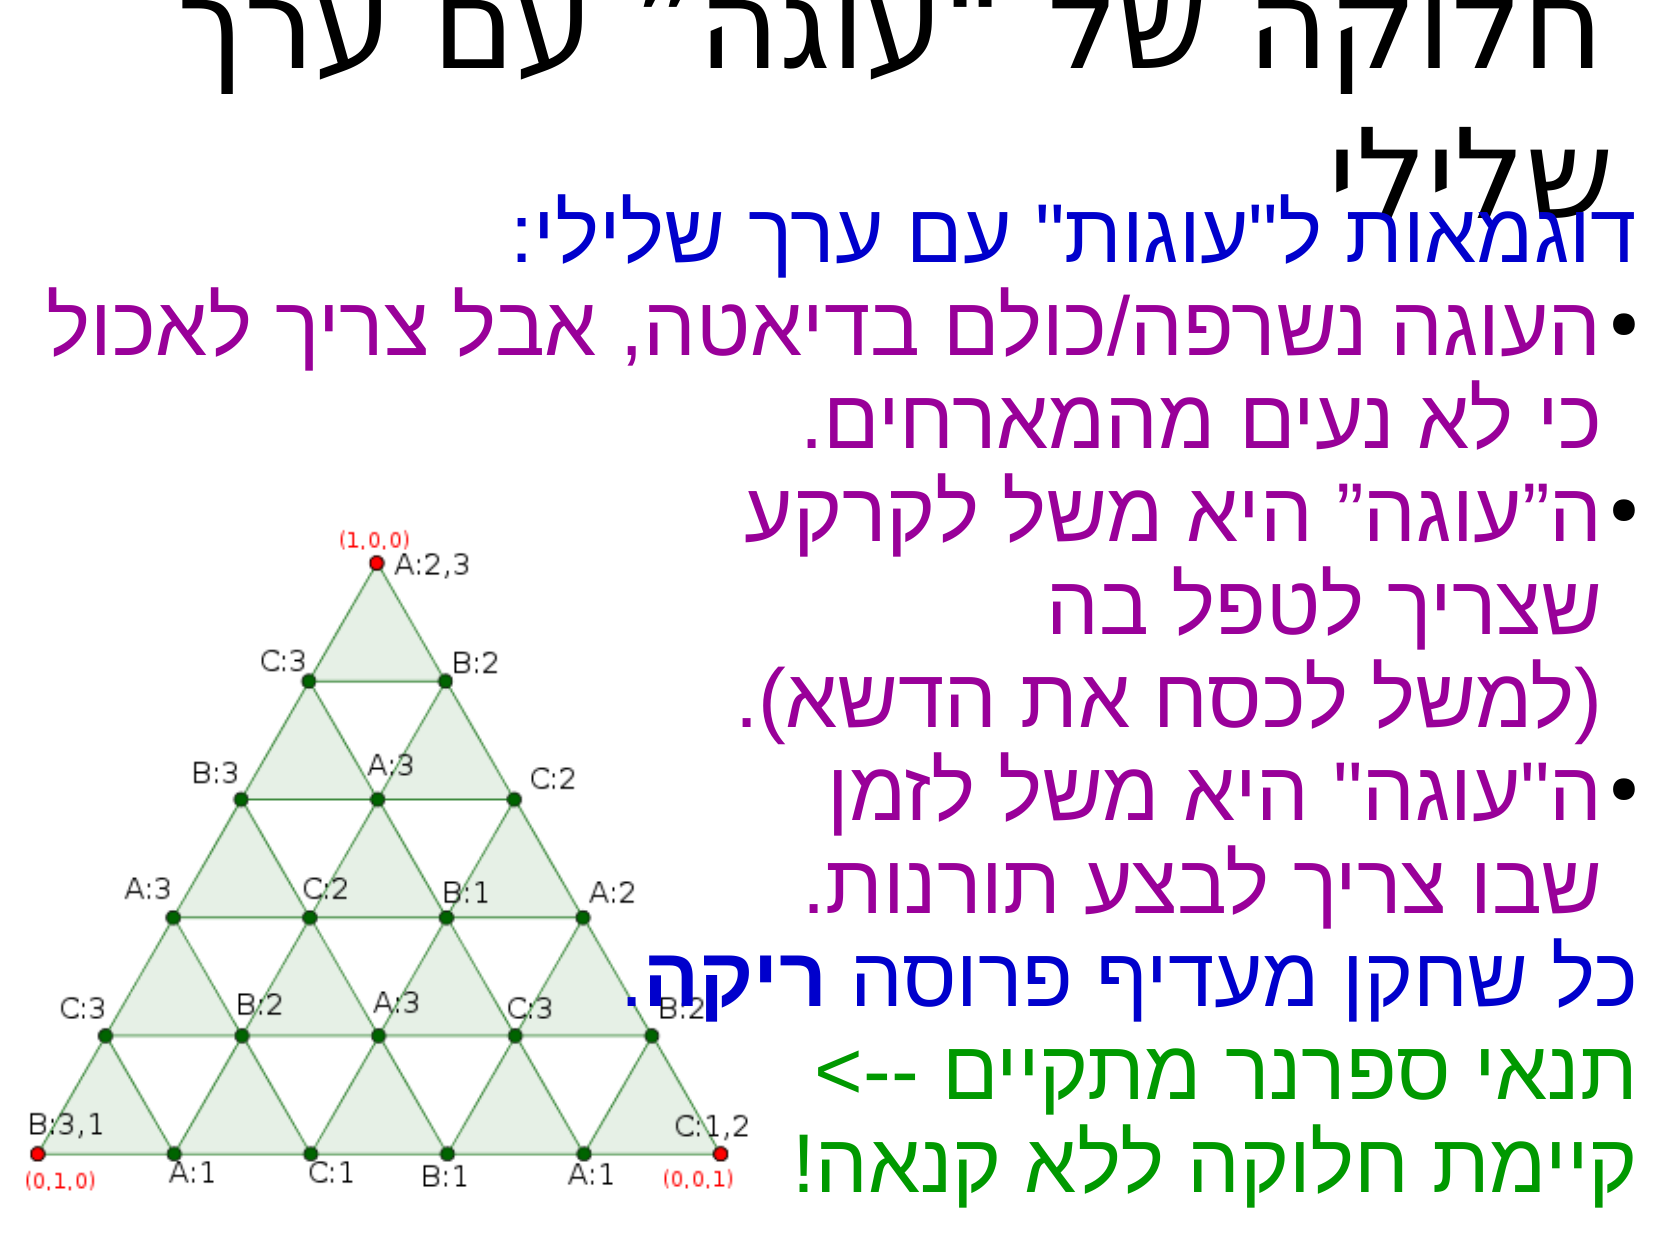

# חלוקה של “עוגה” עם ערך שלילי
דוגמאות ל"עוגות" עם ערך שלילי:
העוגה נשרפה/כולם בדיאטה, אבל צריך לאכול כי לא נעים מהמארחים.
ה”עוגה” היא משל לקרקע
שצריך לטפל בה
(למשל לכסח את הדשא).
ה"עוגה" היא משל לזמן
שבו צריך לבצע תורנות.
כל שחקן מעדיף פרוסה ריקה.
תנאי ספרנר מתקיים -->
קיימת חלוקה ללא קנאה!